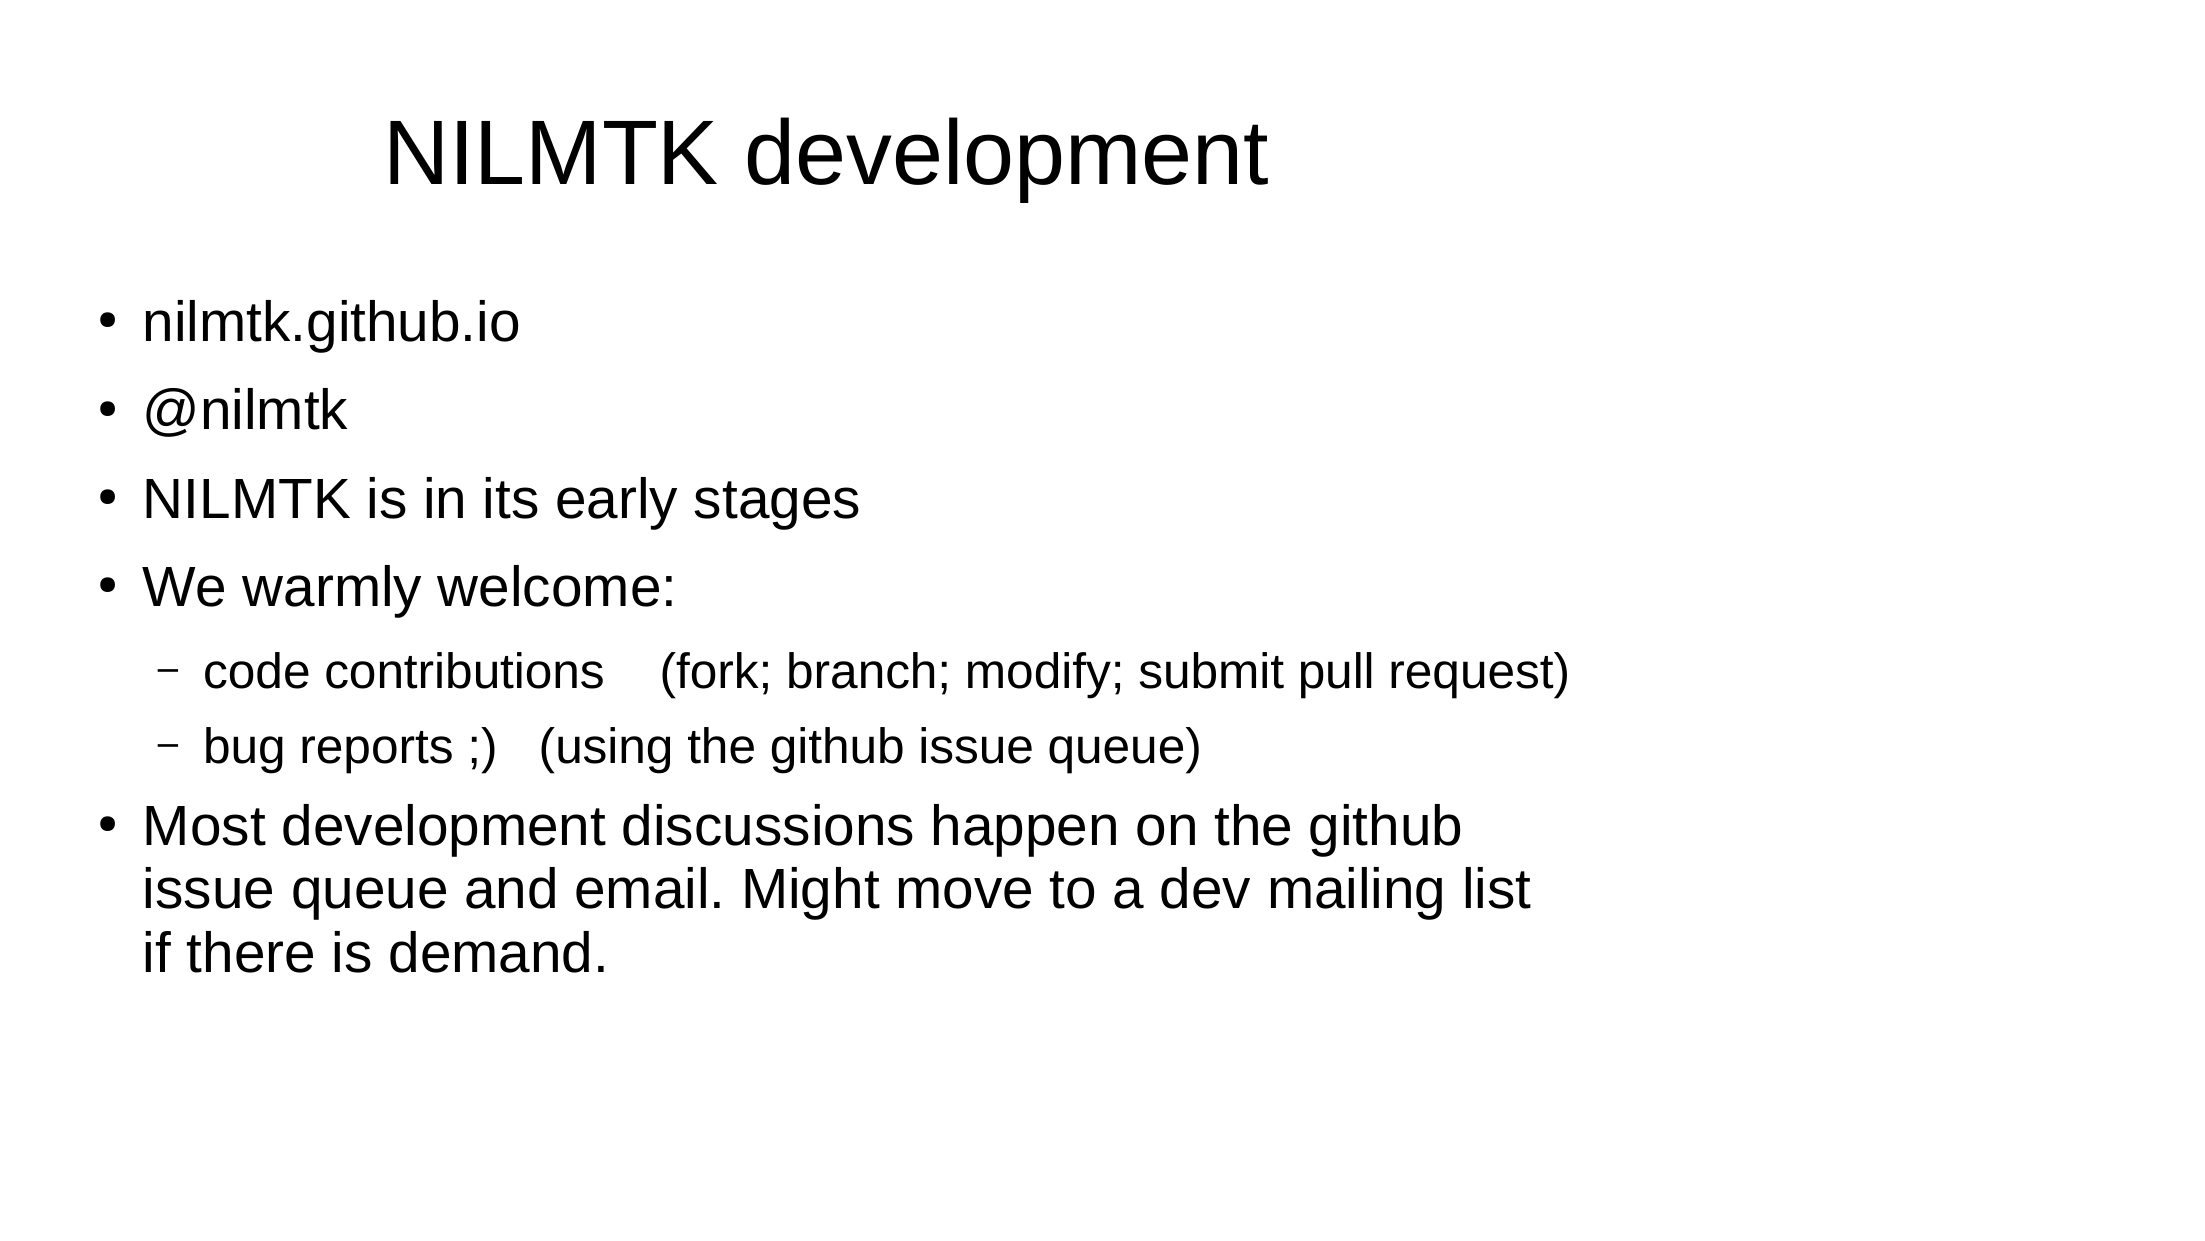

# NILMTK development
nilmtk.github.io
@nilmtk
NILMTK is in its early stages
We warmly welcome:
code contributions (fork; branch; modify; submit pull request)
bug reports ;) (using the github issue queue)
Most development discussions happen on the github issue queue and email. Might move to a dev mailing list if there is demand.